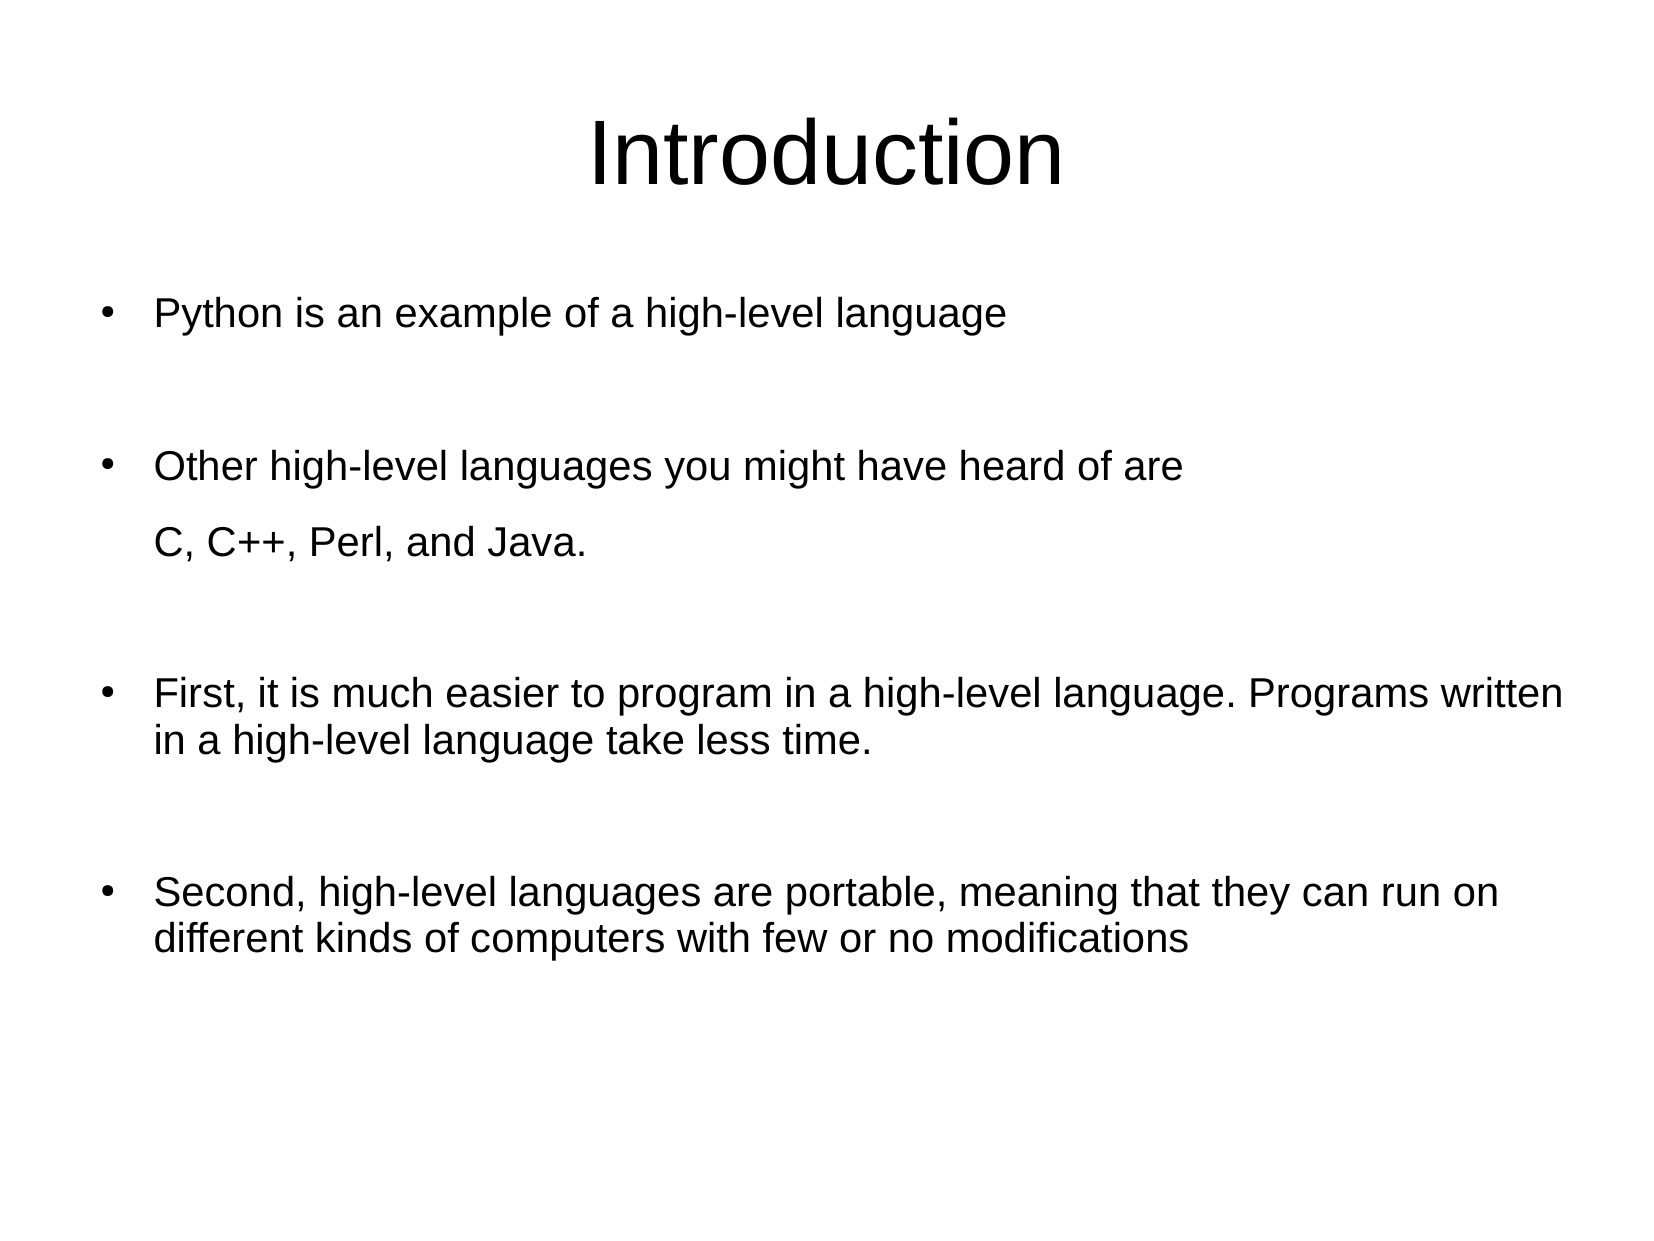

# Introduction
Python is an example of a high-level language
Other high-level languages you might have heard of are
C, C++, Perl, and Java.
First, it is much easier to program in a high-level language. Programs written in a high-level language take less time.
Second, high-level languages are portable, meaning that they can run on different kinds of computers with few or no modifications